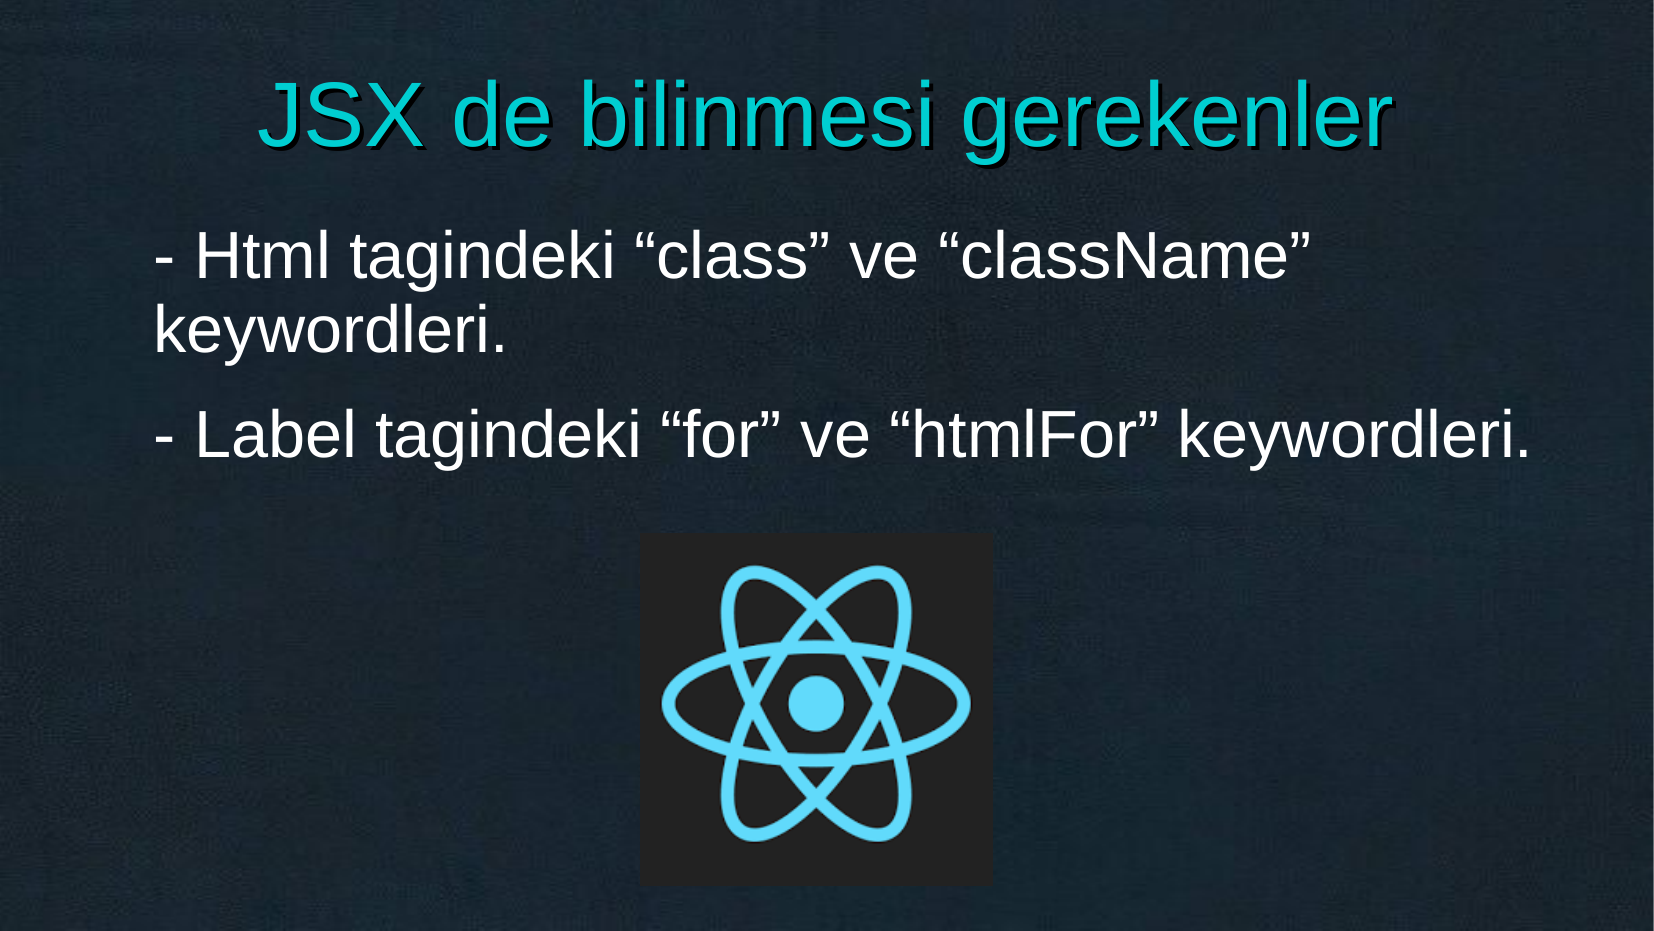

# JSX de bilinmesi gerekenler
- Html tagindeki “class” ve “className” keywordleri.
- Label tagindeki “for” ve “htmlFor” keywordleri.